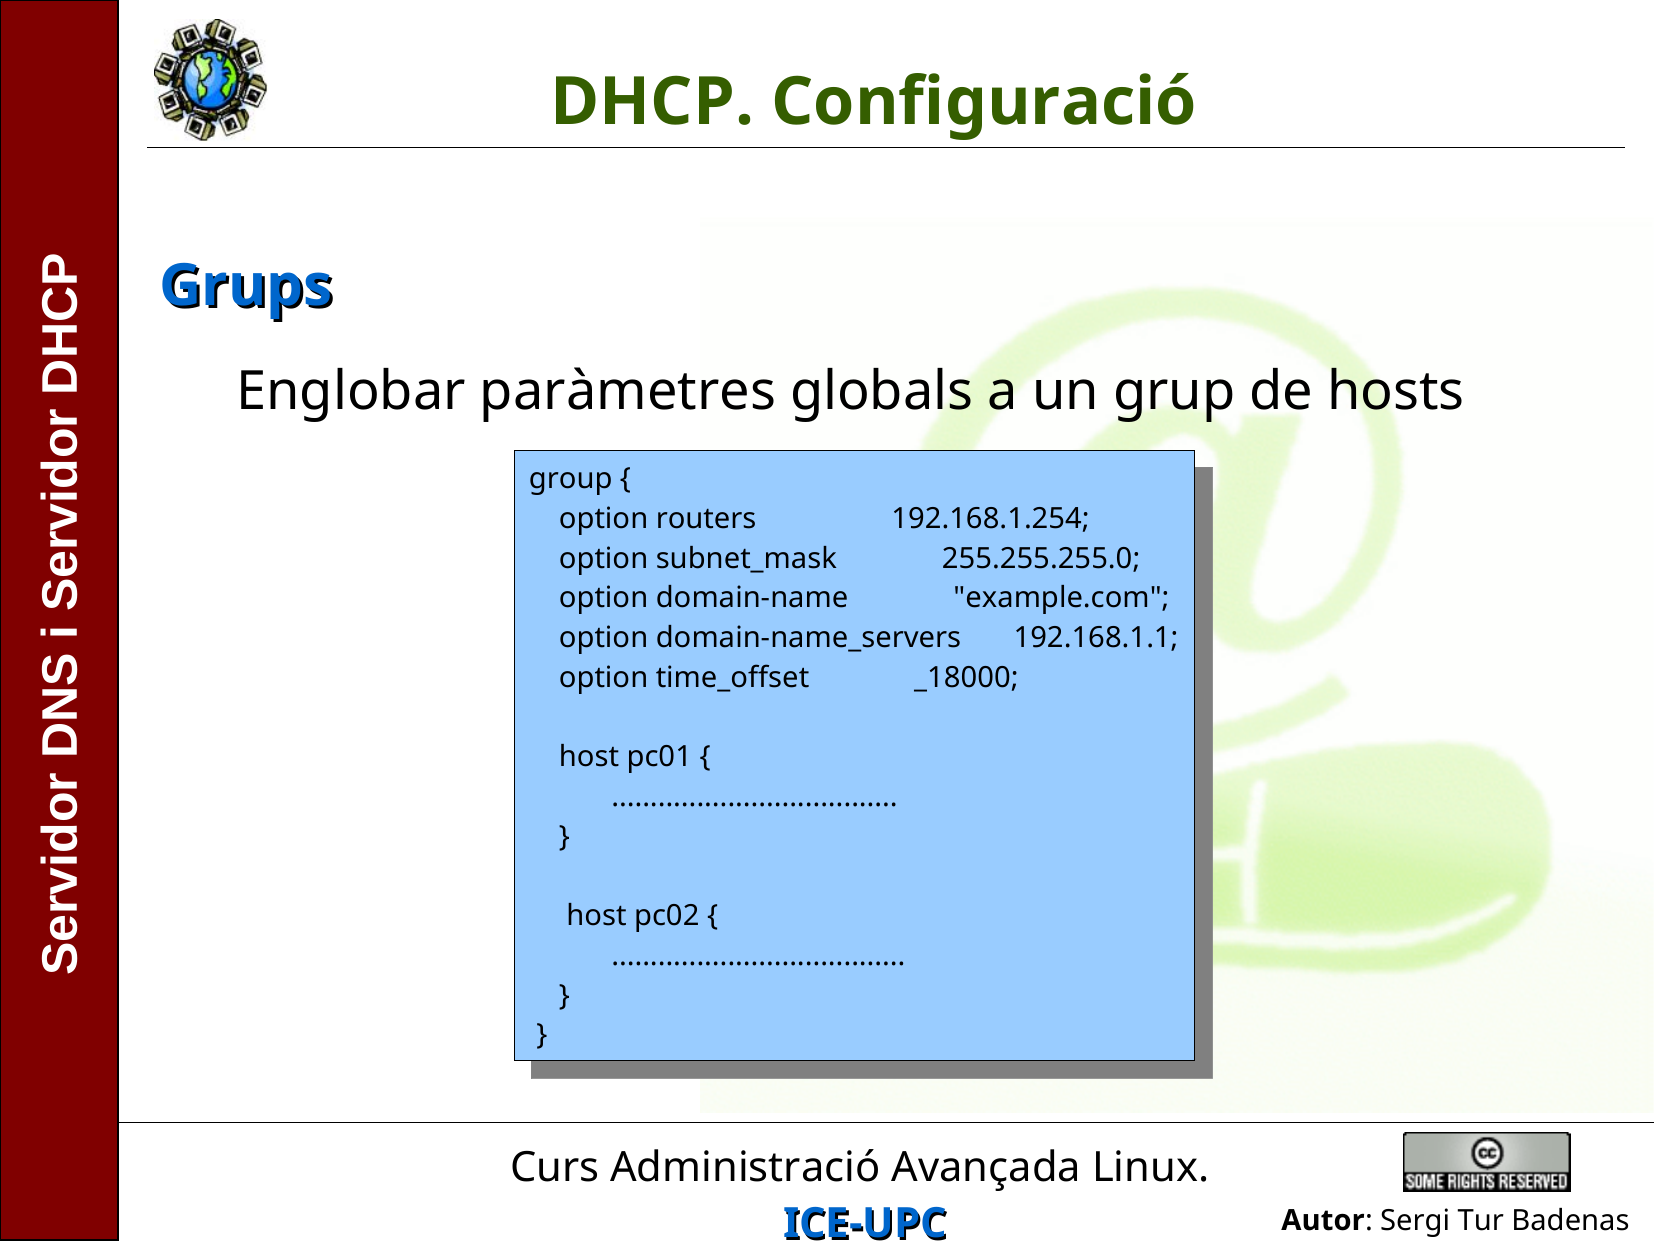

# DHCP. Configuració
Grups
Englobar paràmetres globals a un grup de hosts
group {
 option routers 192.168.1.254;
 option subnet_mask 255.255.255.0;
 option domain-name "example.com";
 option domain-name_servers 192.168.1.1;
 option time_offset _18000;
 host pc01 {
 .....................................
 }
 host pc02 {
 ......................................
 }
 }